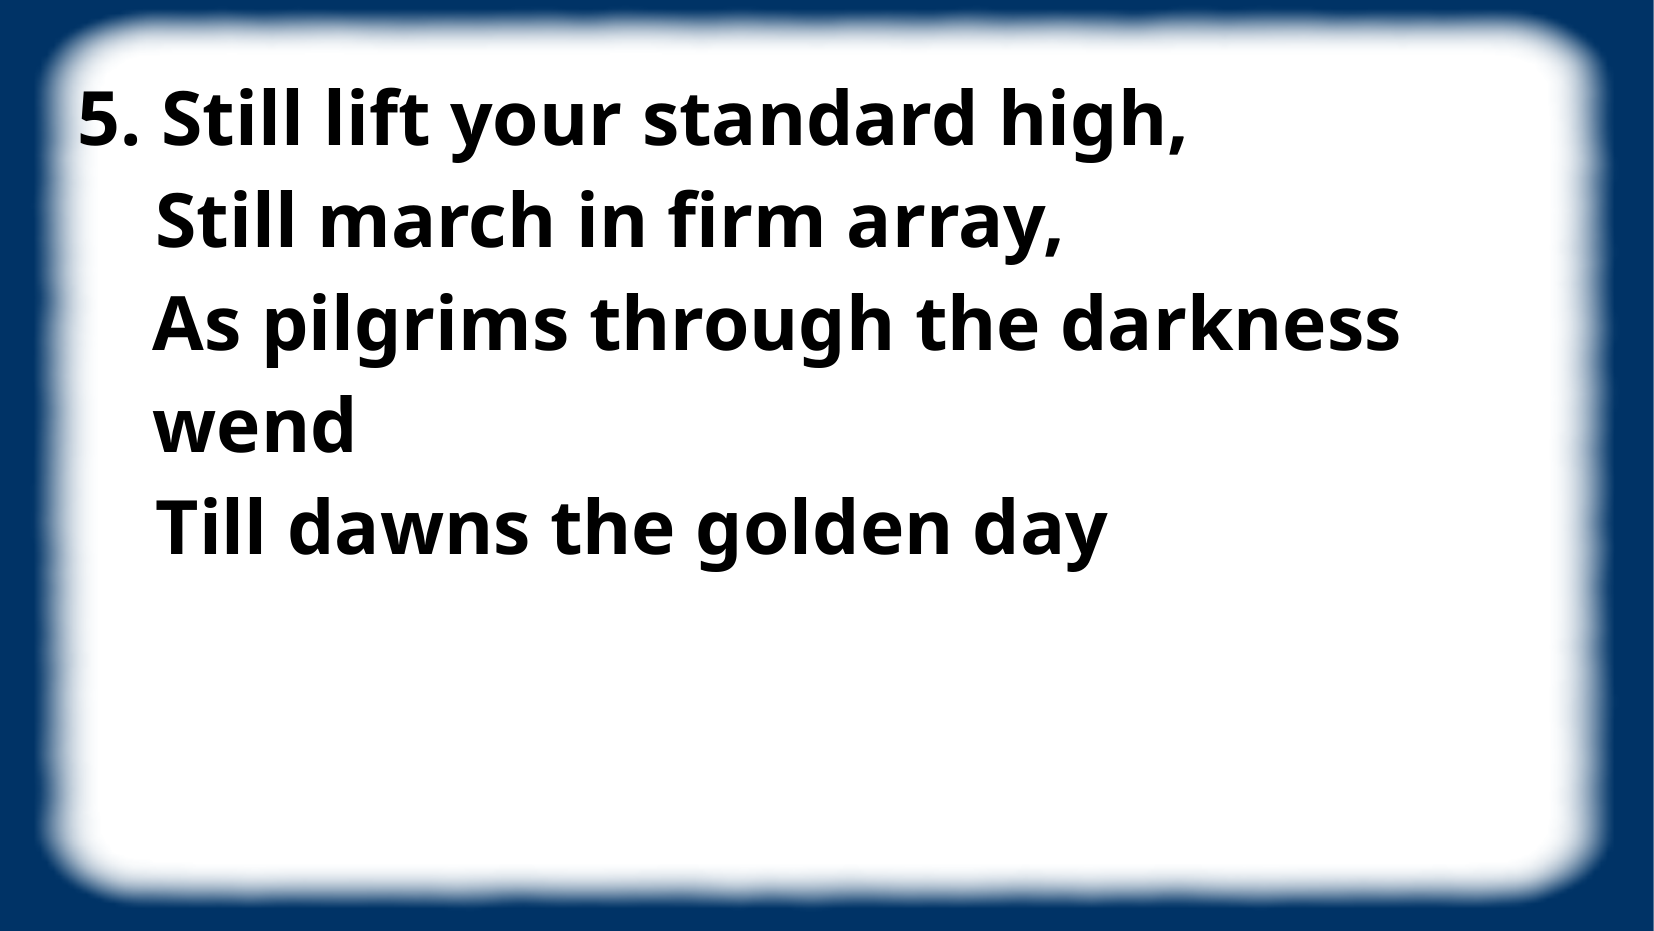

5. Still lift your standard high,
 Still march in firm array,
As pilgrims through the darkness wend
 Till dawns the golden day